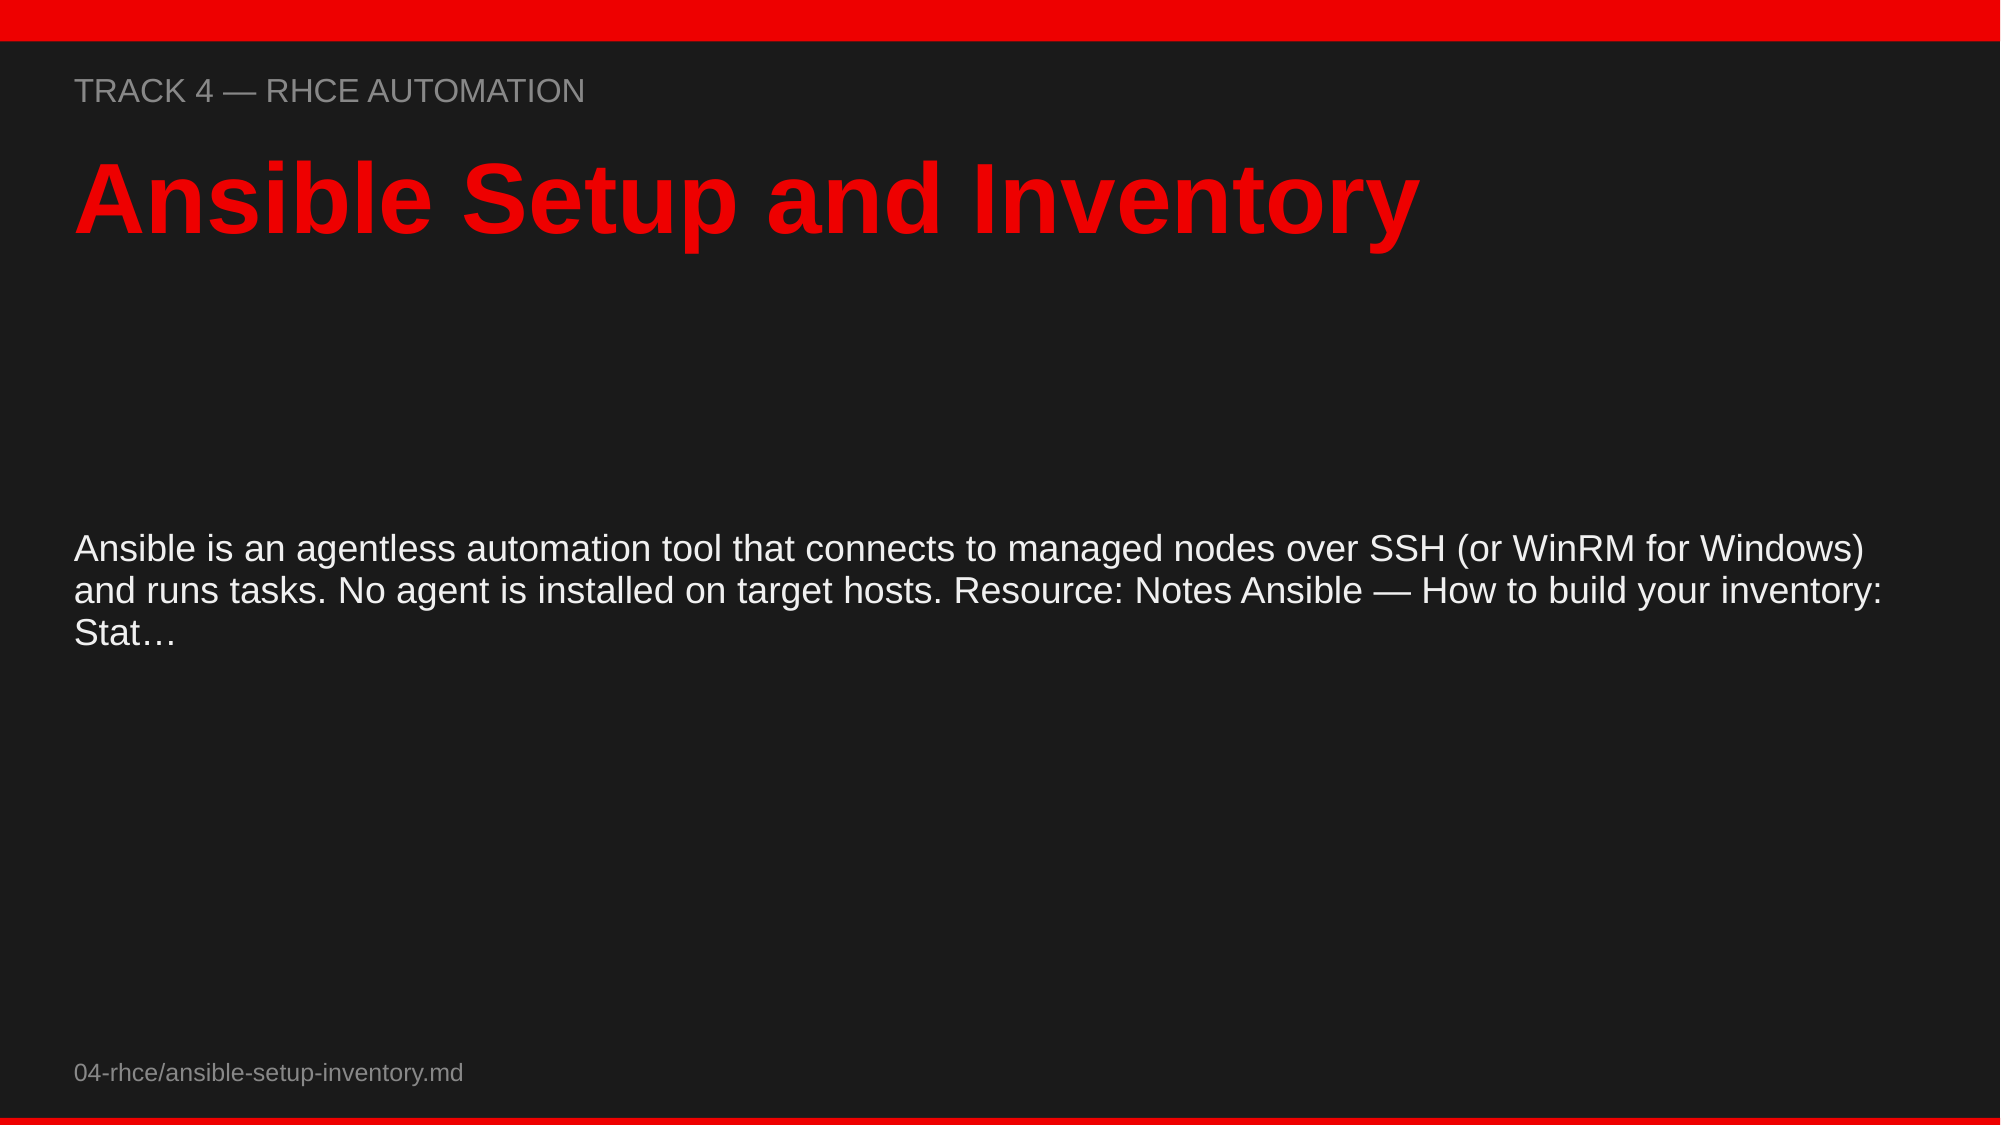

TRACK 4 — RHCE AUTOMATION
Ansible Setup and Inventory
Ansible is an agentless automation tool that connects to managed nodes over SSH (or WinRM for Windows) and runs tasks. No agent is installed on target hosts. Resource: Notes Ansible — How to build your inventory: Stat…
04-rhce/ansible-setup-inventory.md